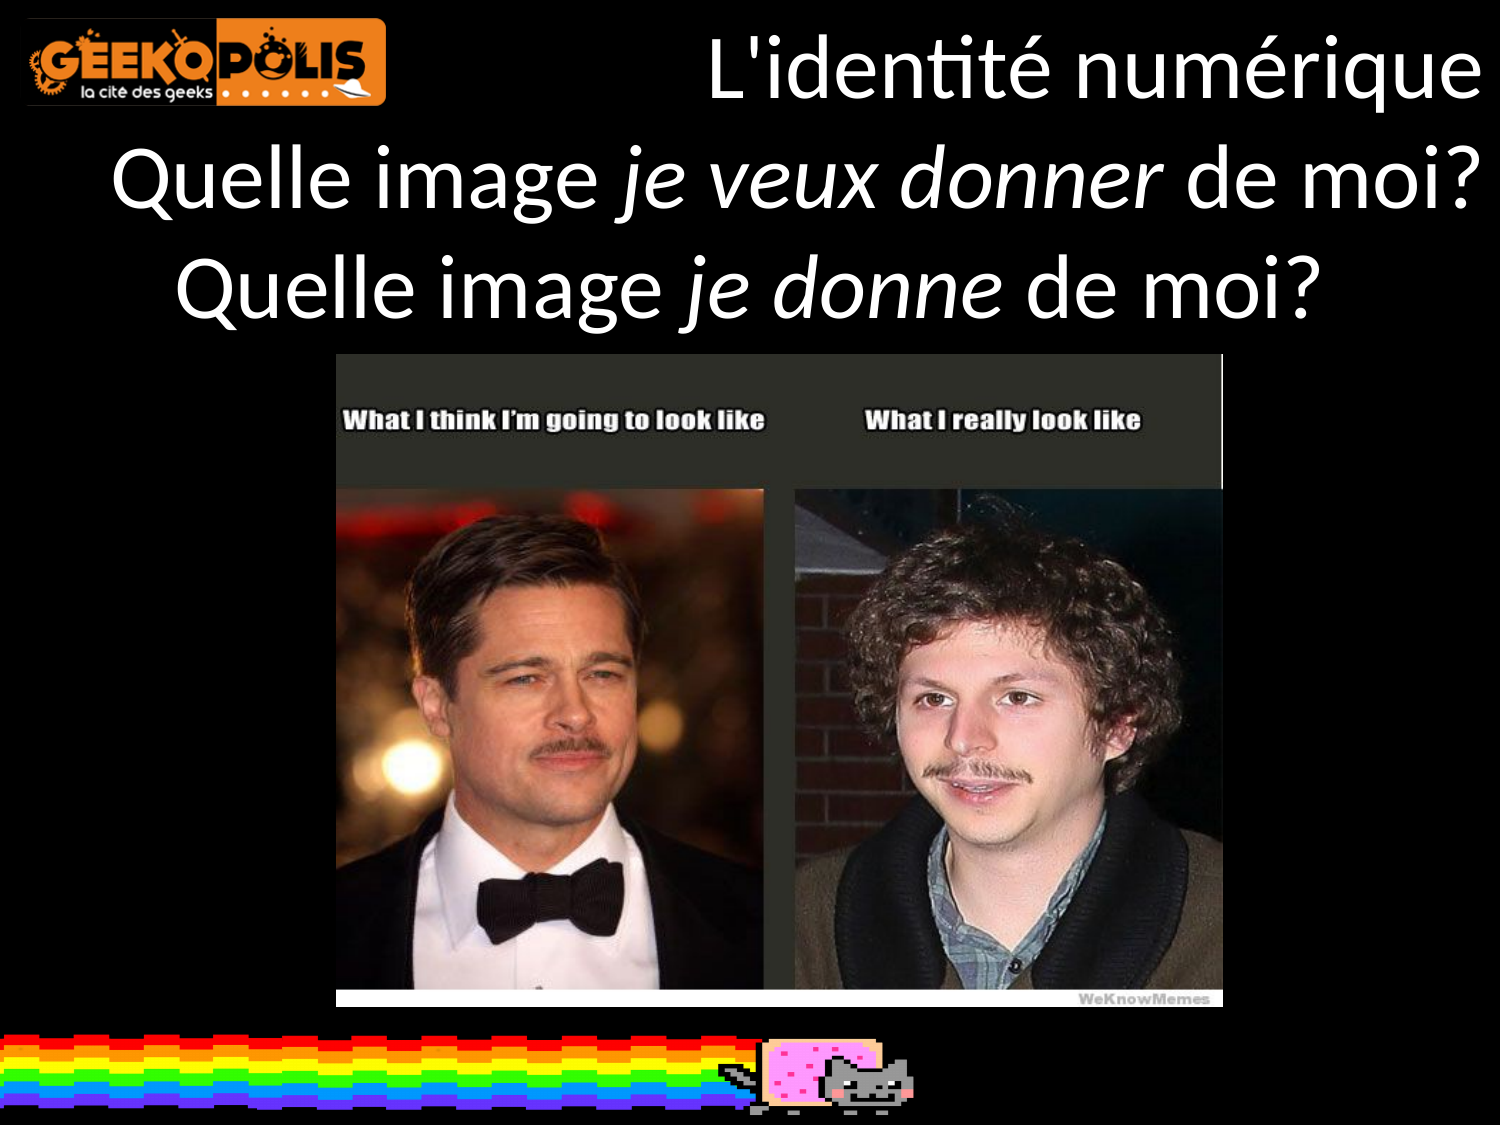

L'identité numérique
Quelle image je veux donner de moi?
Quelle image je donne de moi?